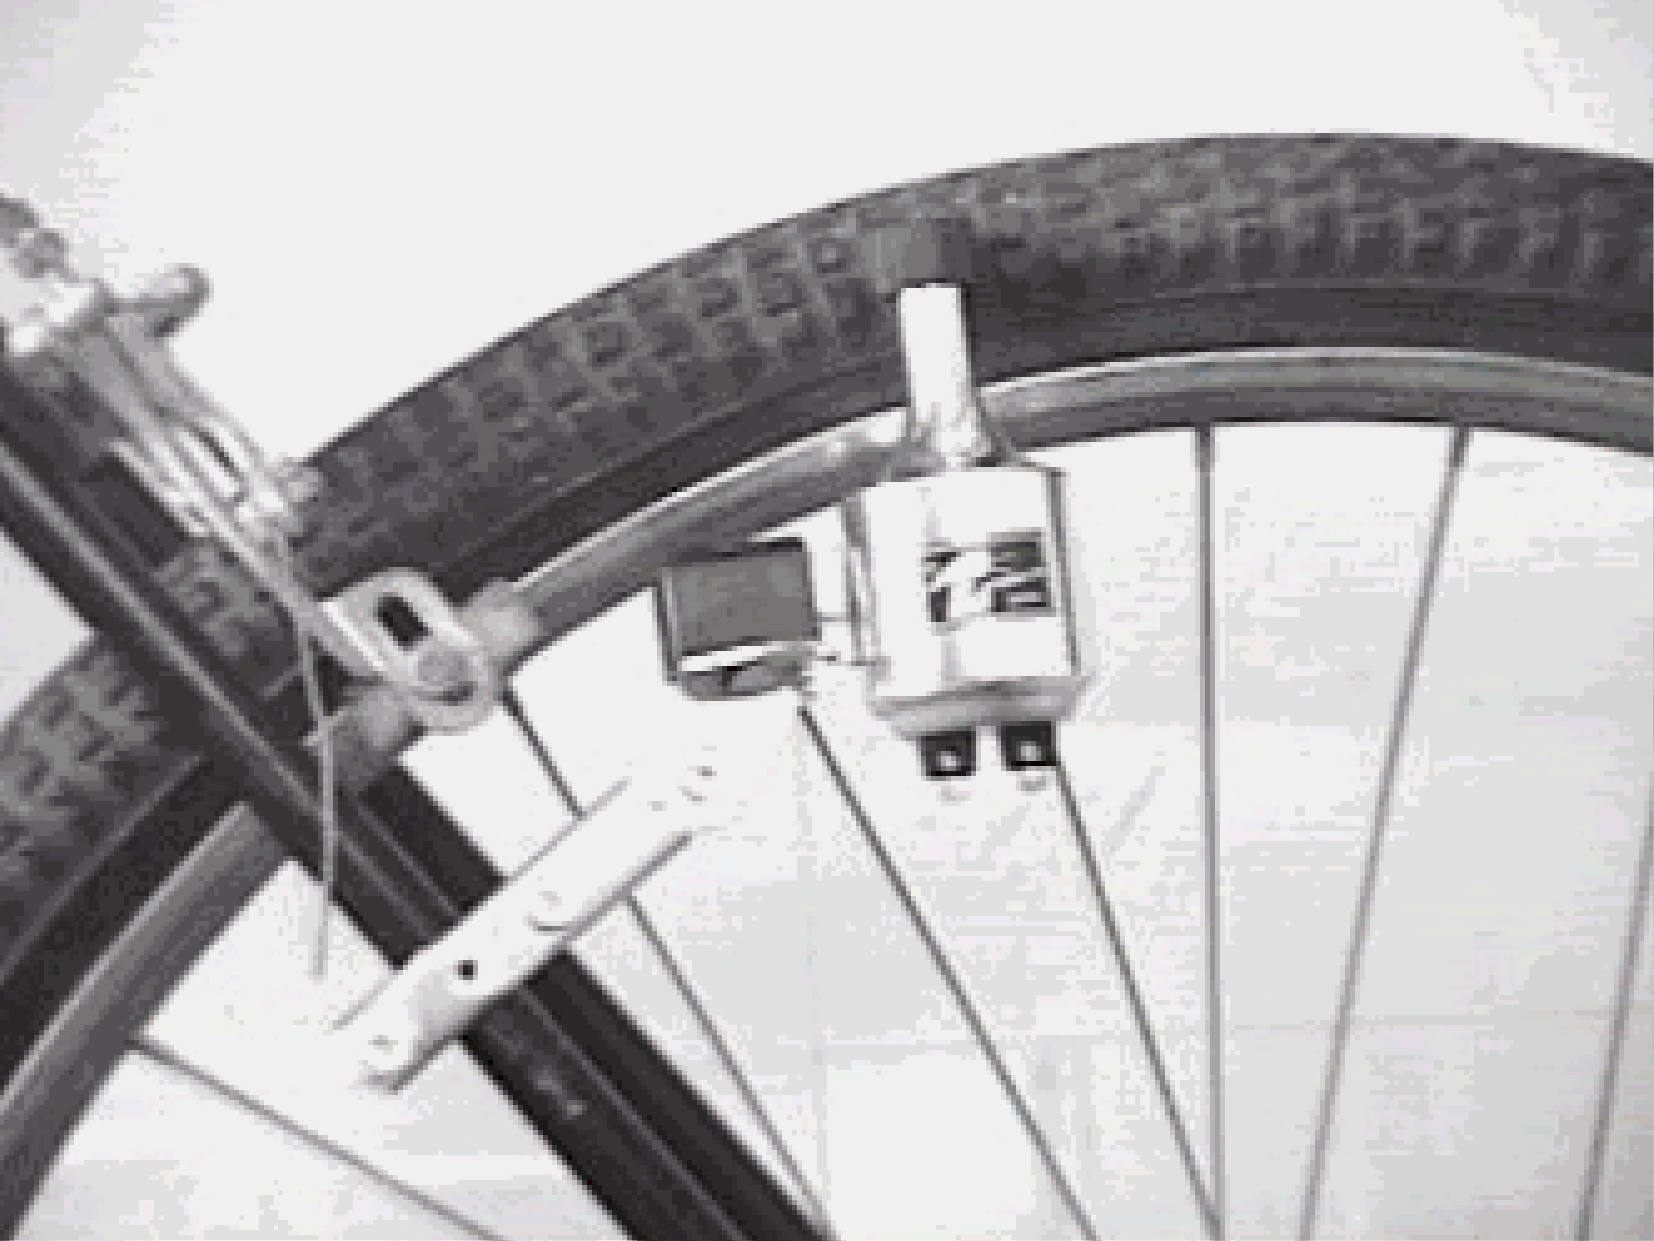

# 1. LA CORRIENTE ELÉCTRICA
REACCIONES QUÍMICAS
LUZ
CALENTAMIENTO
PRODUCCIÓN DE ELECTRICIDAD
PRESIÓN
MOVIMIENTO